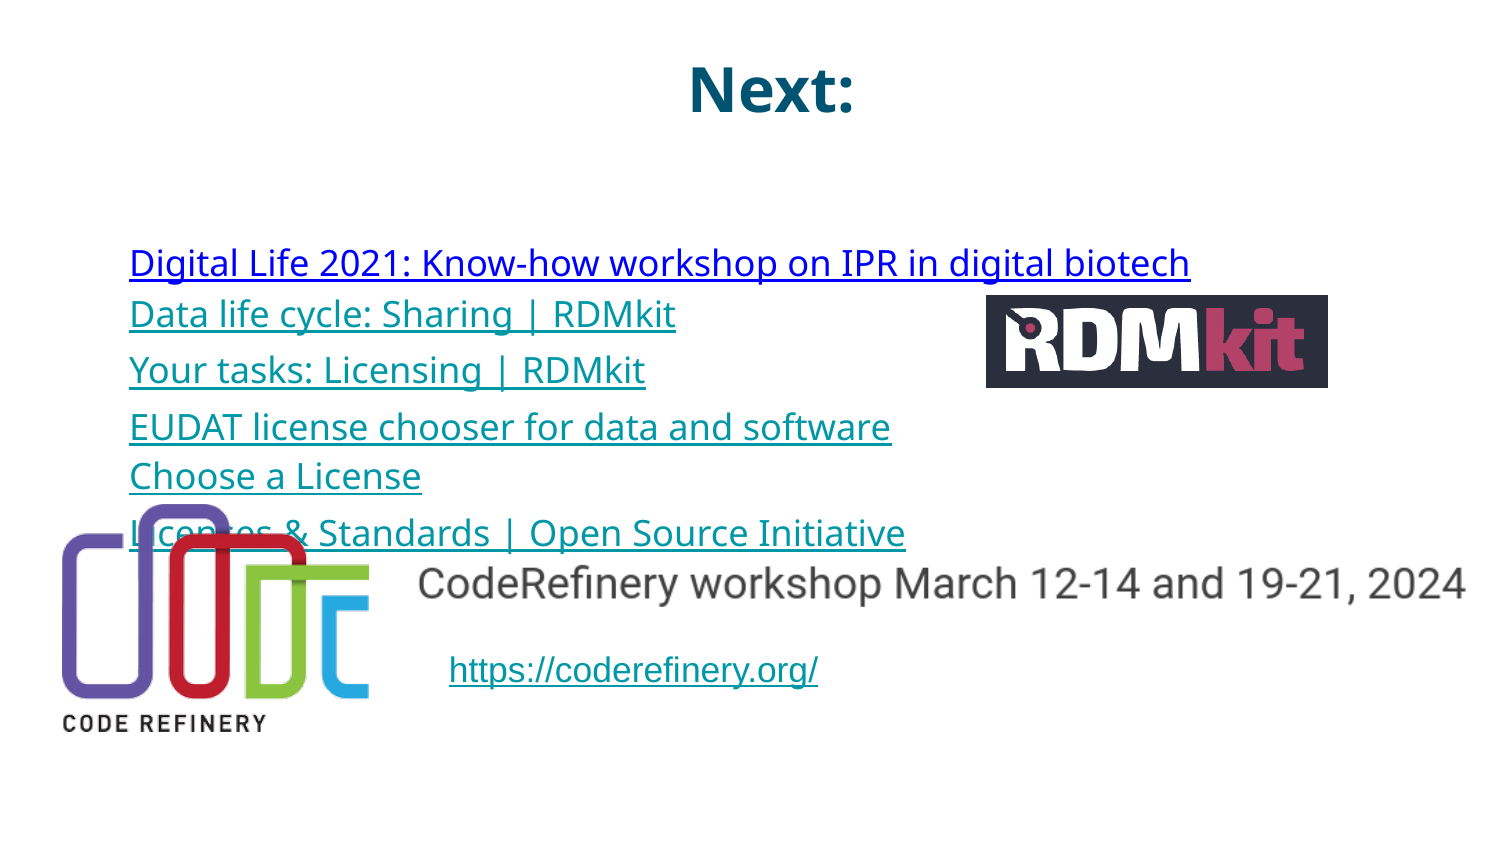

Next:
# Digital Life 2021: Know-how workshop on IPR in digital biotech
Data life cycle: Sharing | RDMkit
Your tasks: Licensing | RDMkit
EUDAT license chooser for data and software
Choose a License
Licenses & Standards | Open Source Initiative
https://coderefinery.org/